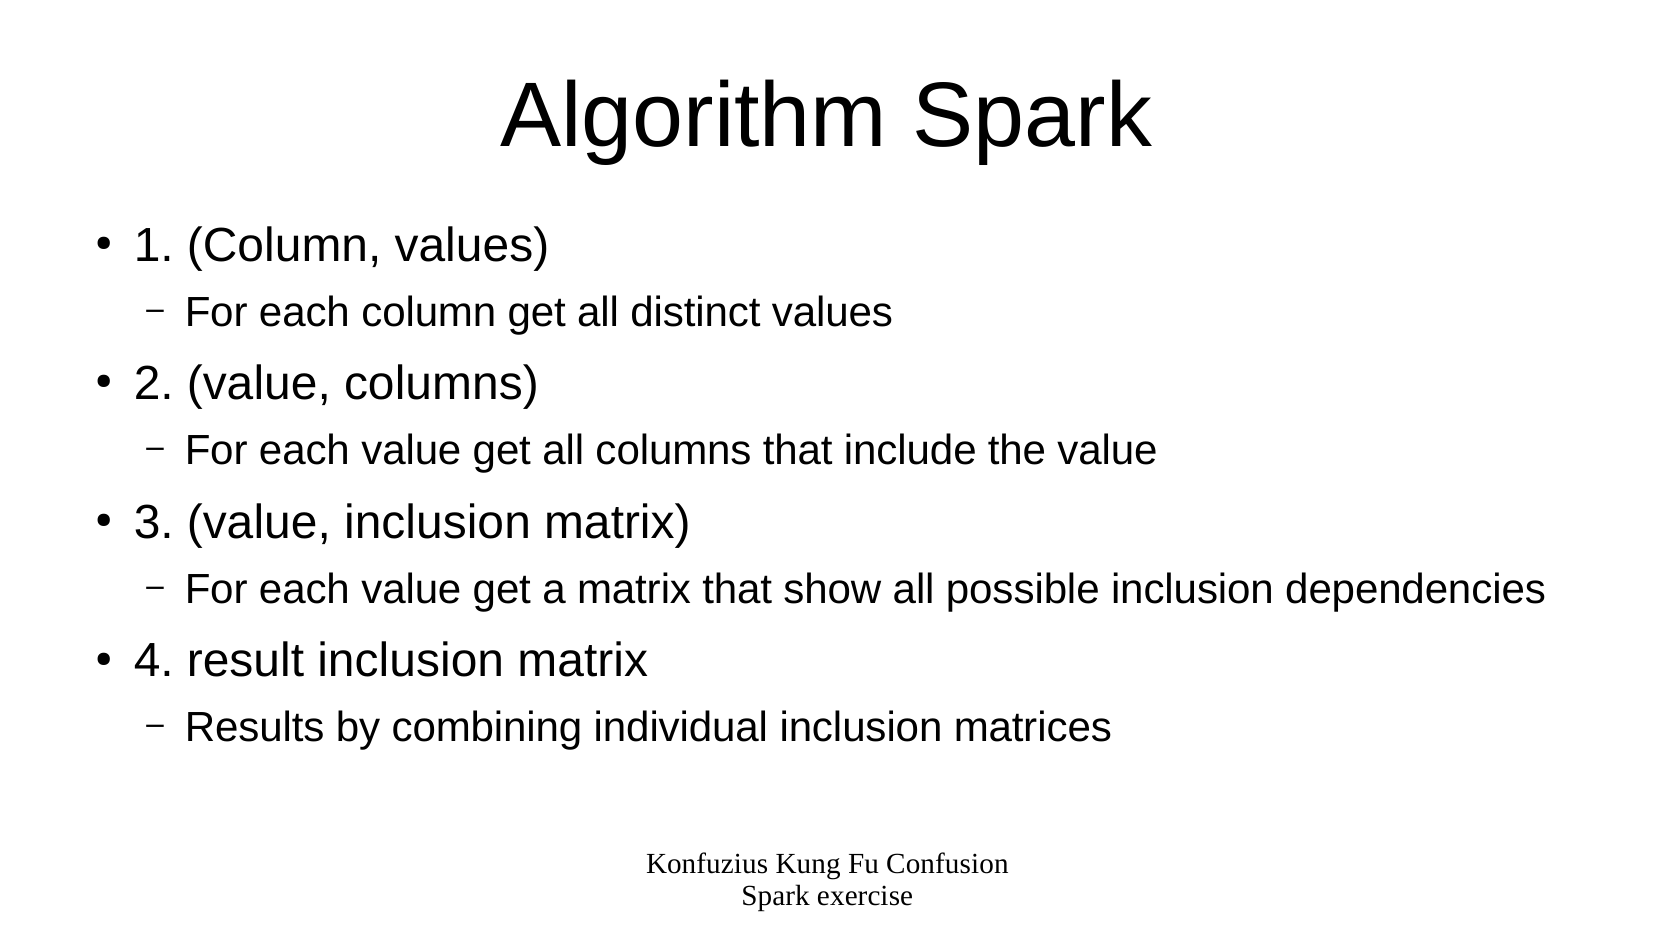

# Algorithm Spark
1. (Column, values)
For each column get all distinct values
2. (value, columns)
For each value get all columns that include the value
3. (value, inclusion matrix)
For each value get a matrix that show all possible inclusion dependencies
4. result inclusion matrix
Results by combining individual inclusion matrices